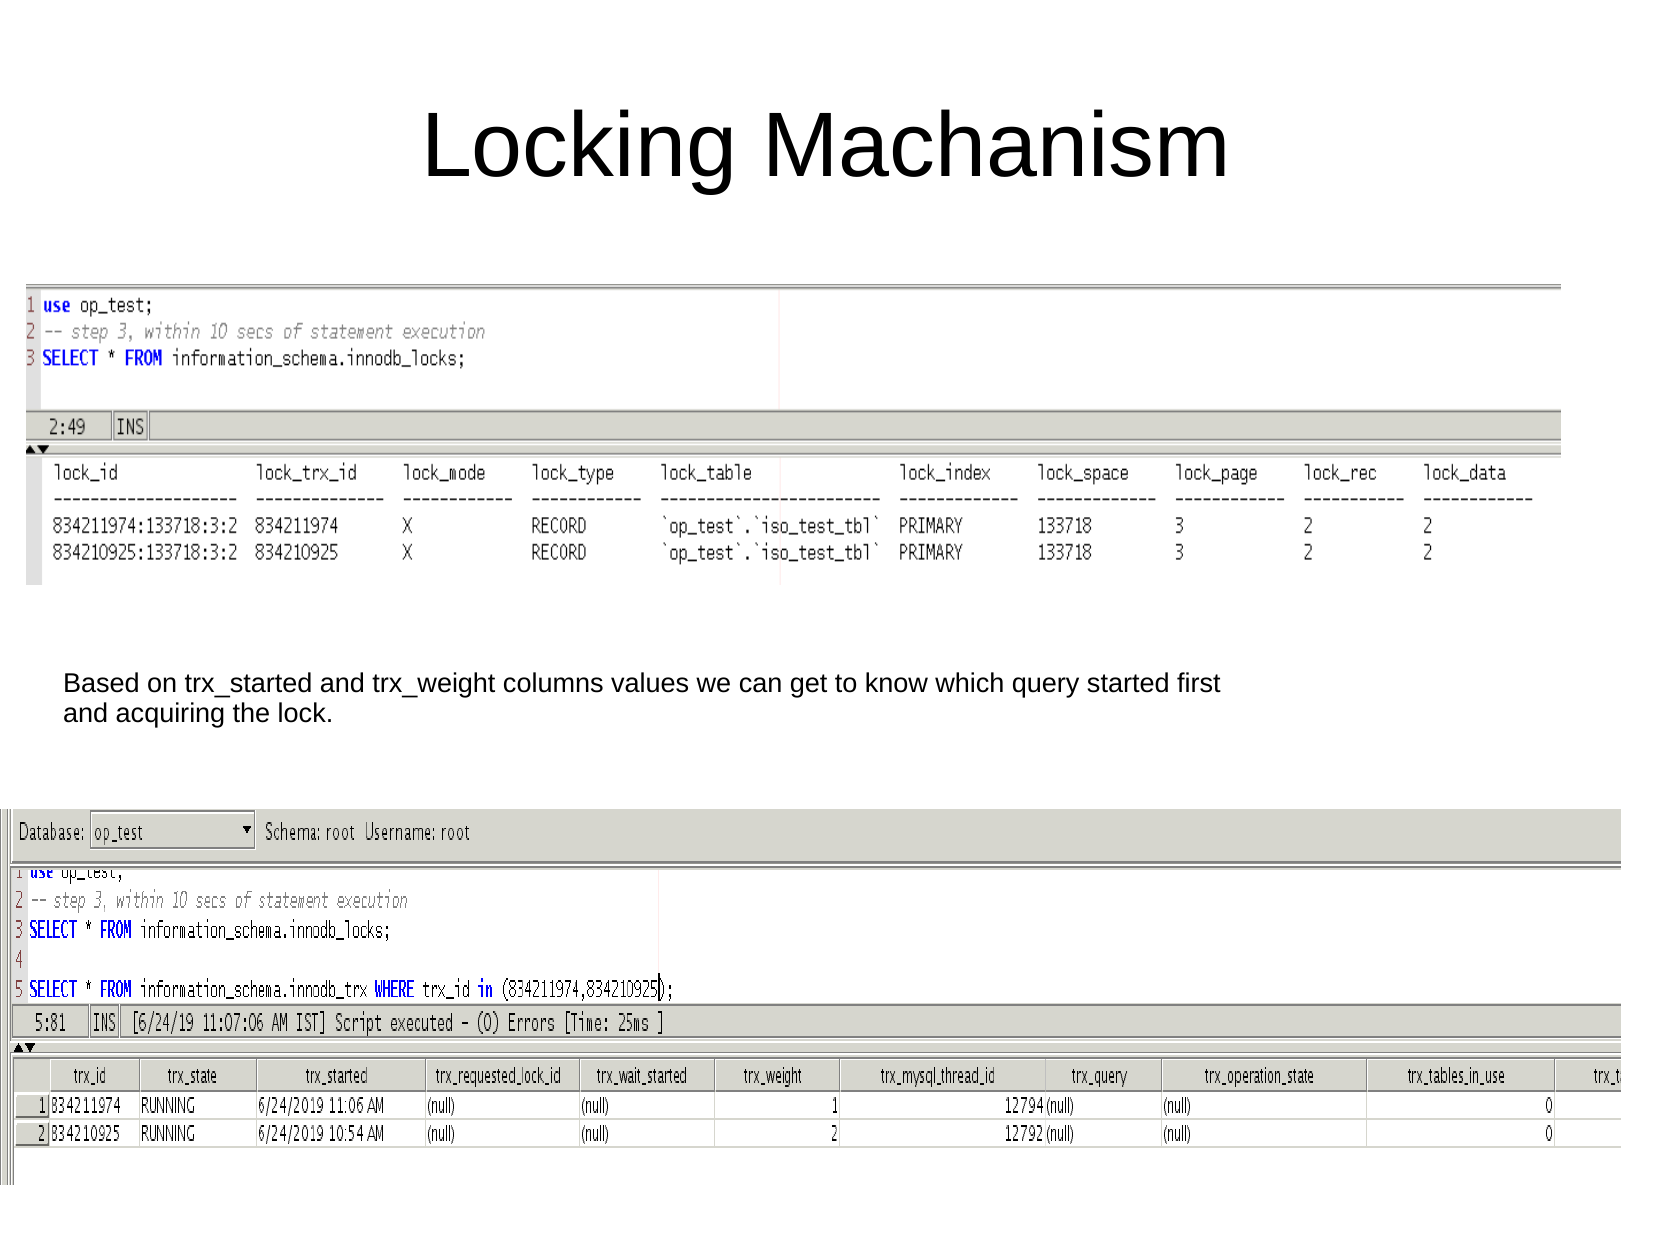

# Locking Machanism
Based on trx_started and trx_weight columns values we can get to know which query started first and acquiring the lock.